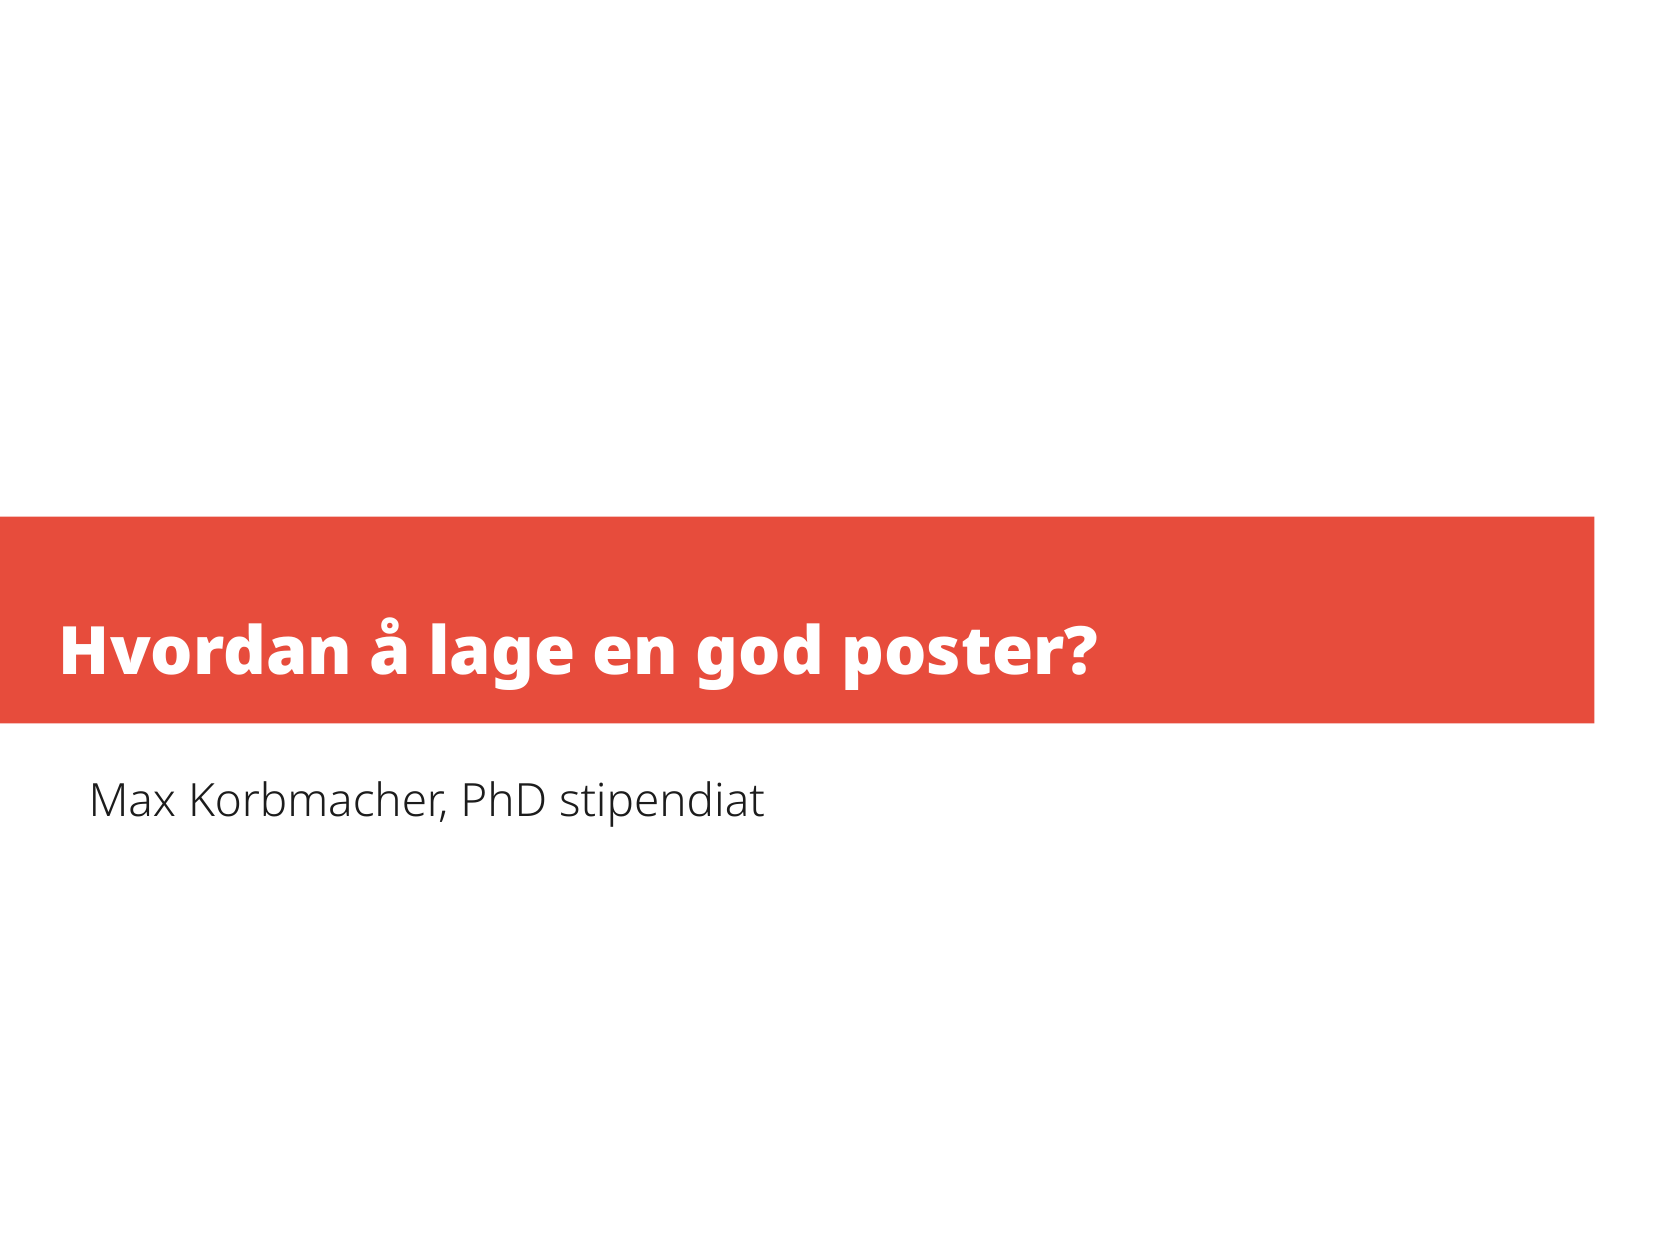

# Hvordan å lage en god poster?
Max Korbmacher, PhD stipendiat